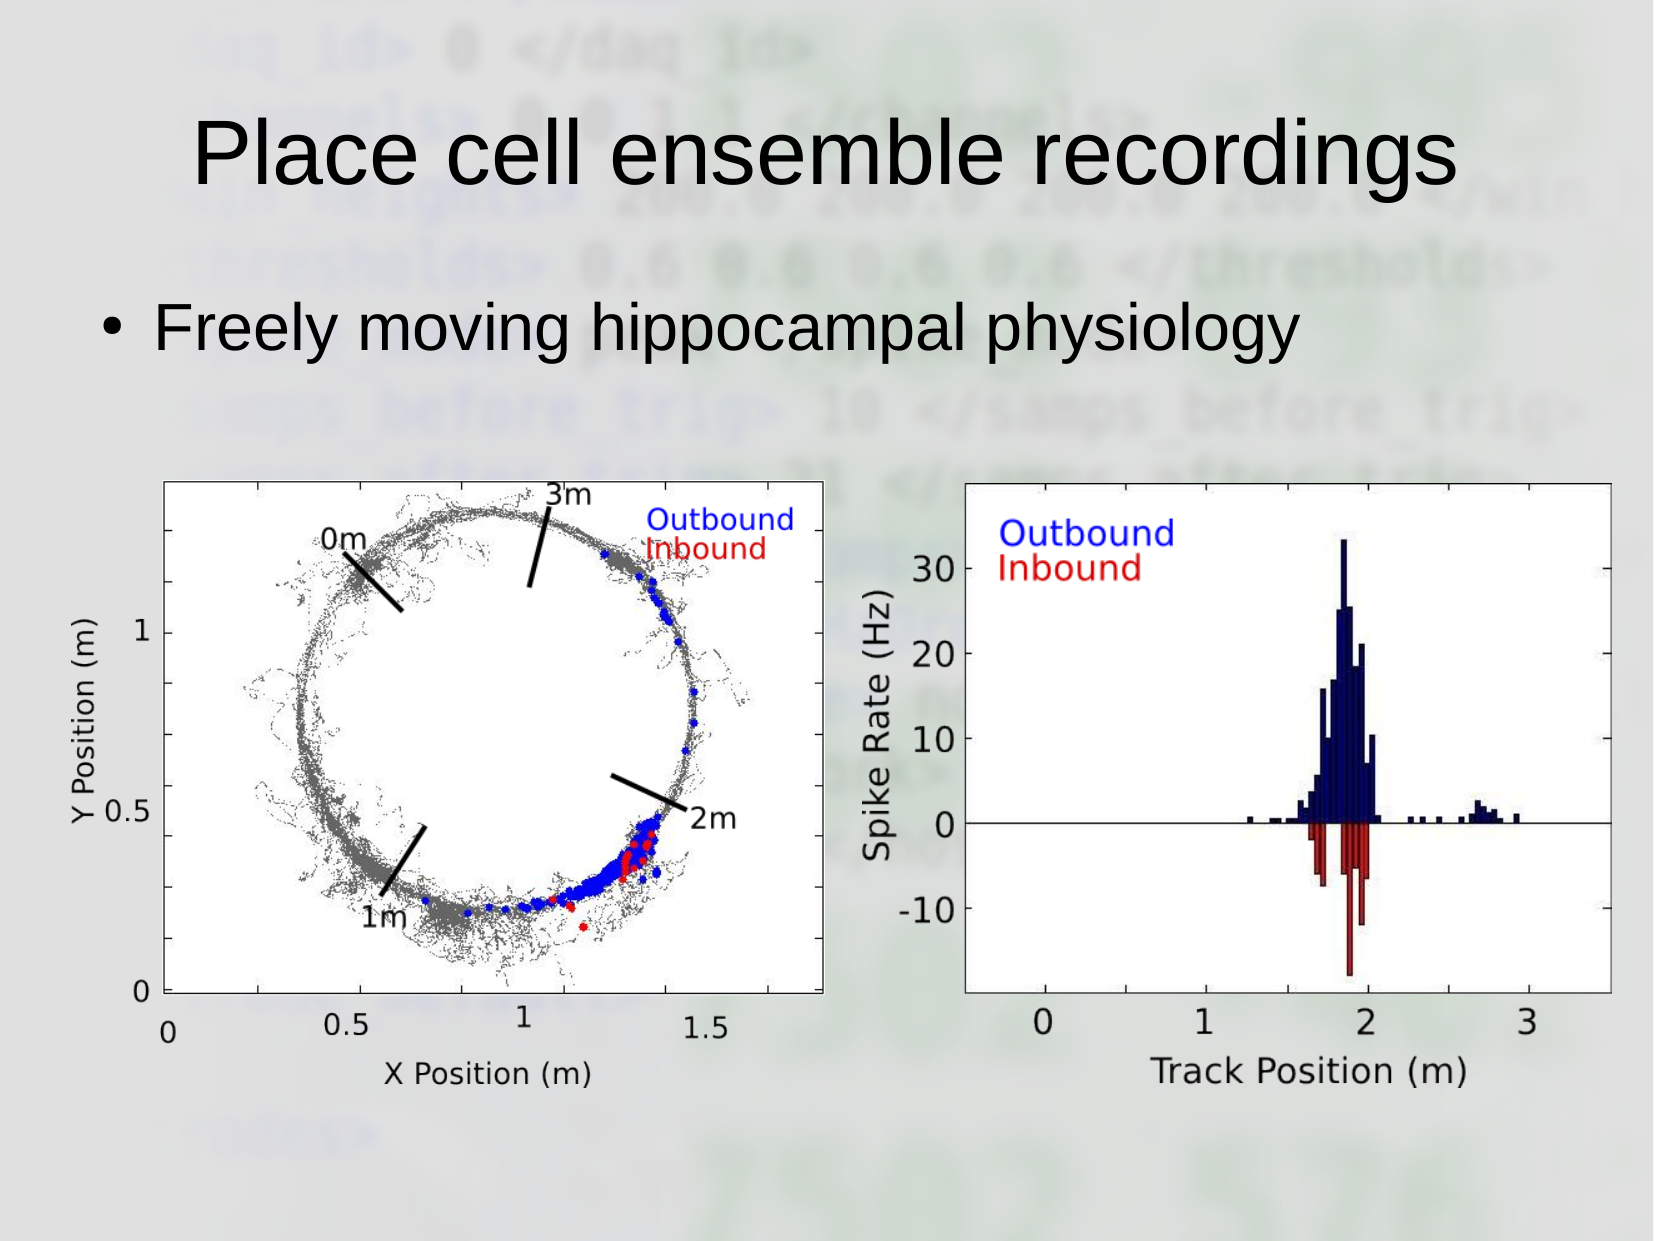

# Place cell ensemble recordings
Freely moving hippocampal physiology